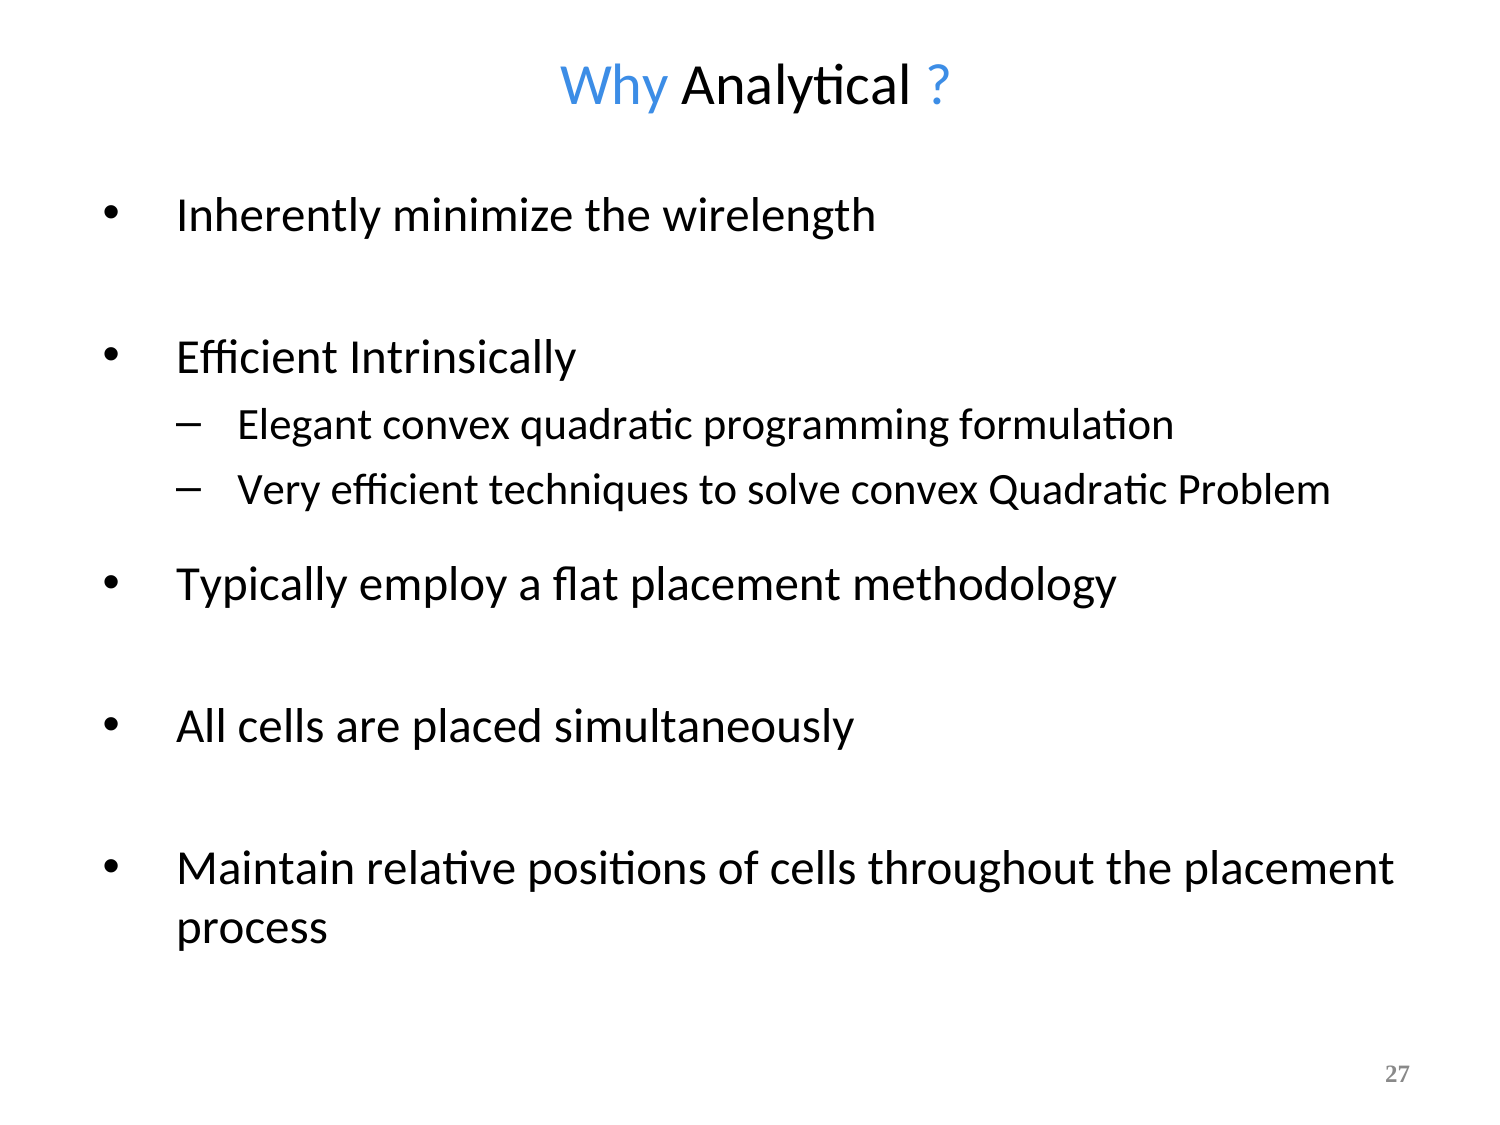

# Why Analytical ?
Inherently minimize the wirelength
Efficient Intrinsically
Elegant convex quadratic programming formulation
Very efficient techniques to solve convex Quadratic Problem
Typically employ a flat placement methodology
All cells are placed simultaneously
Maintain relative positions of cells throughout the placement process